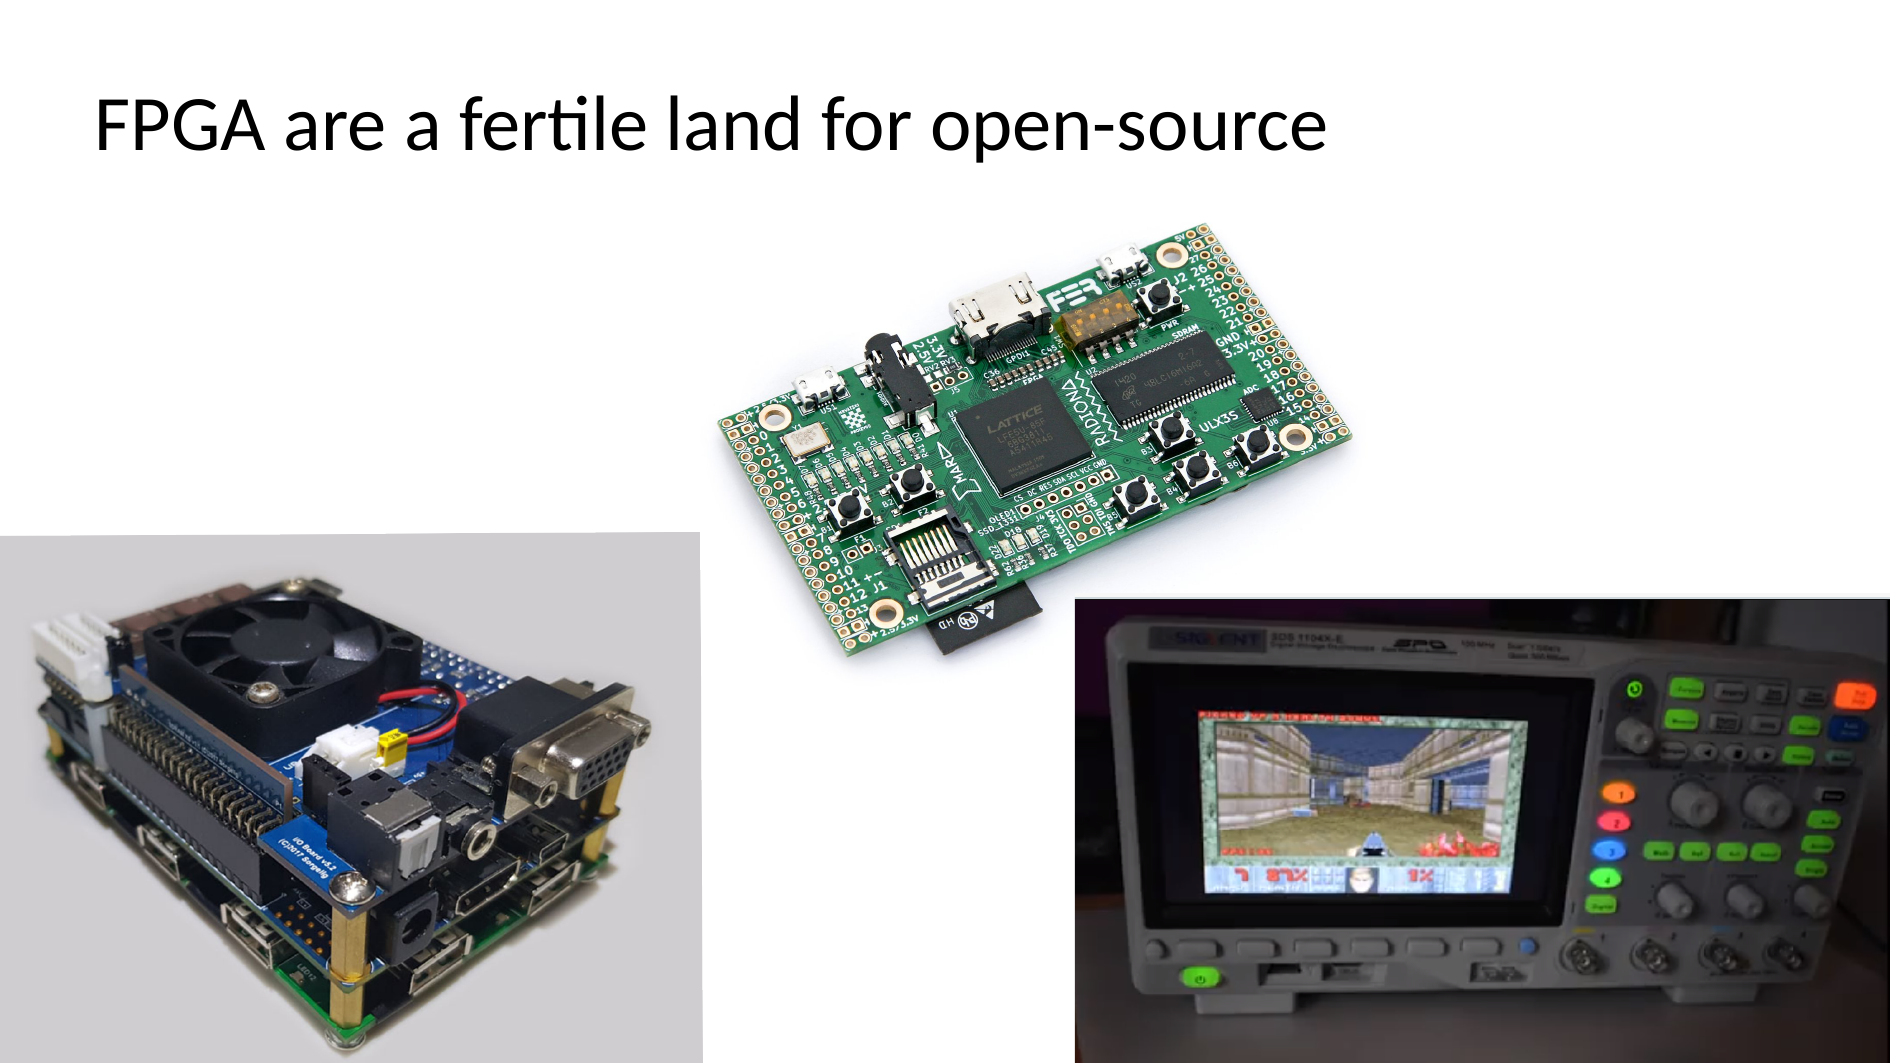

# FPGA are a fertile land for open-source